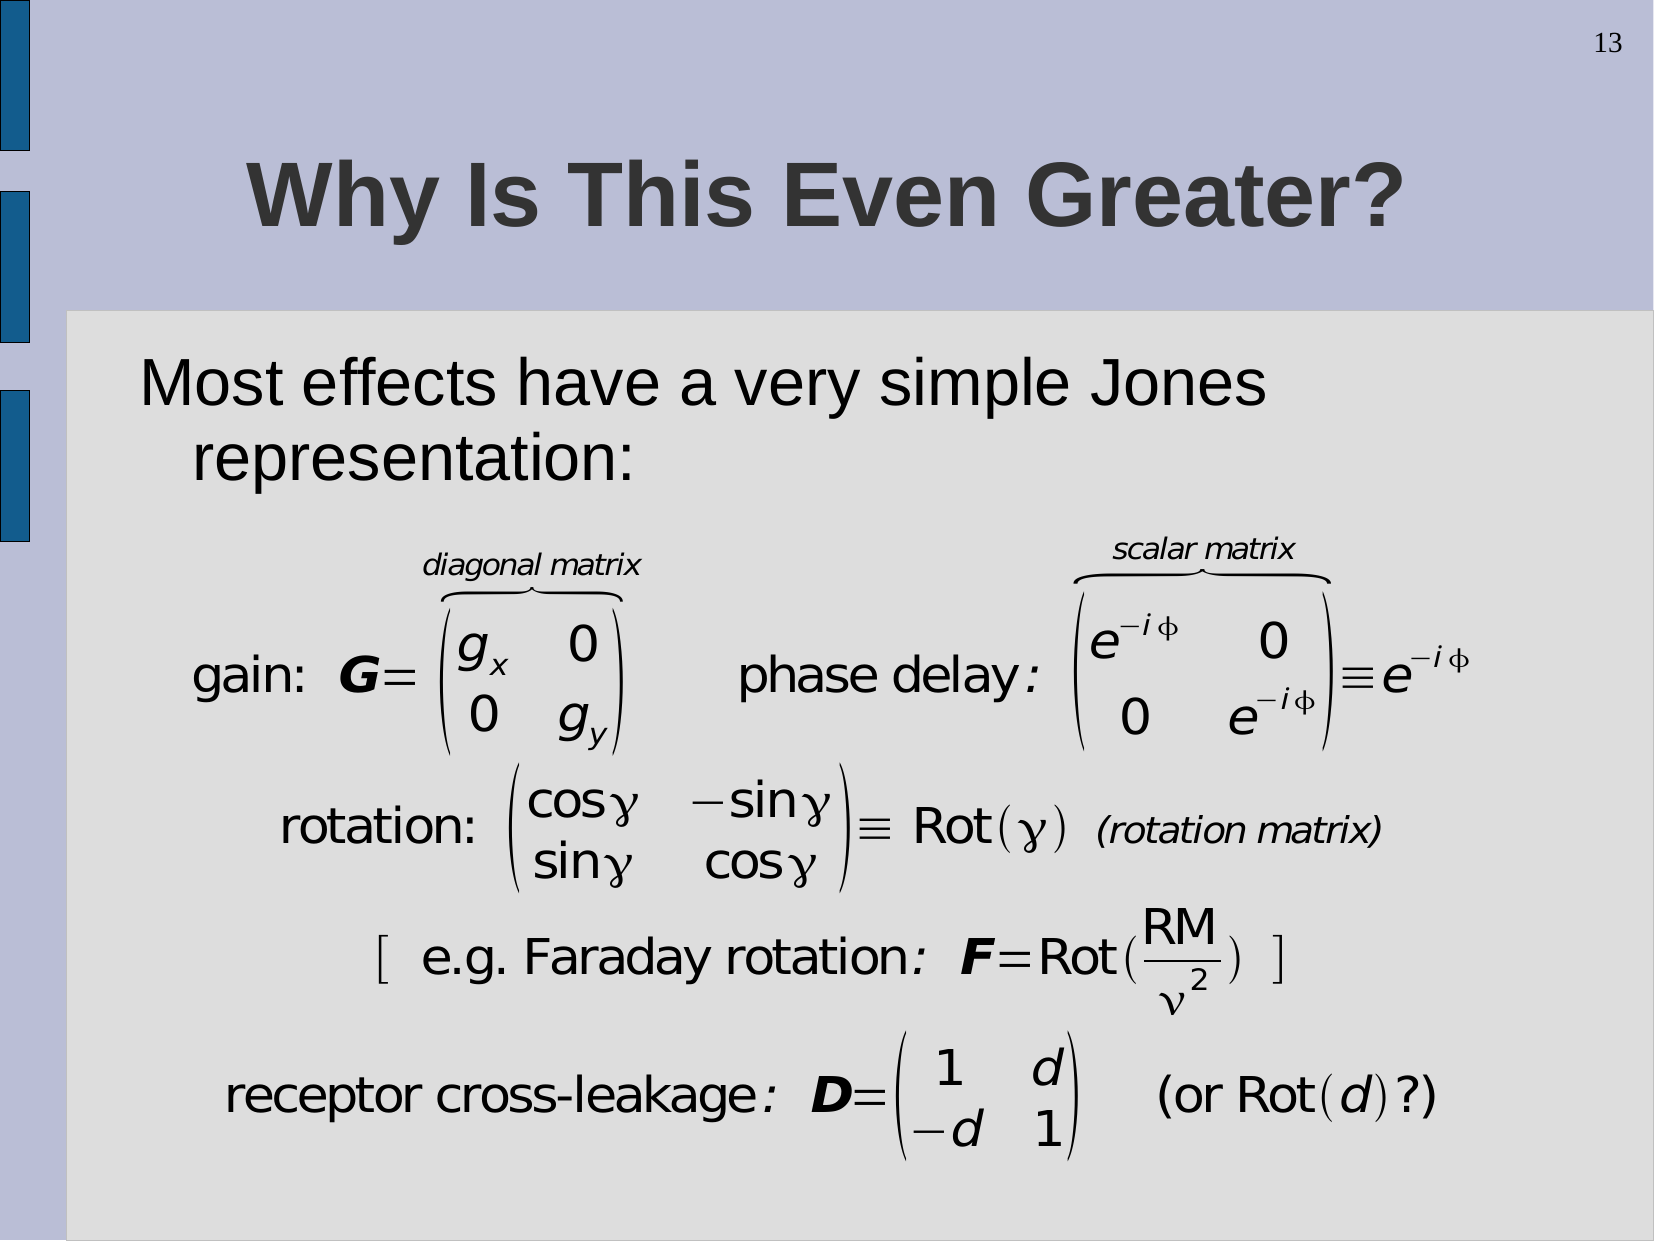

13
# Why Is This Even Greater?
Most effects have a very simple Jones representation: